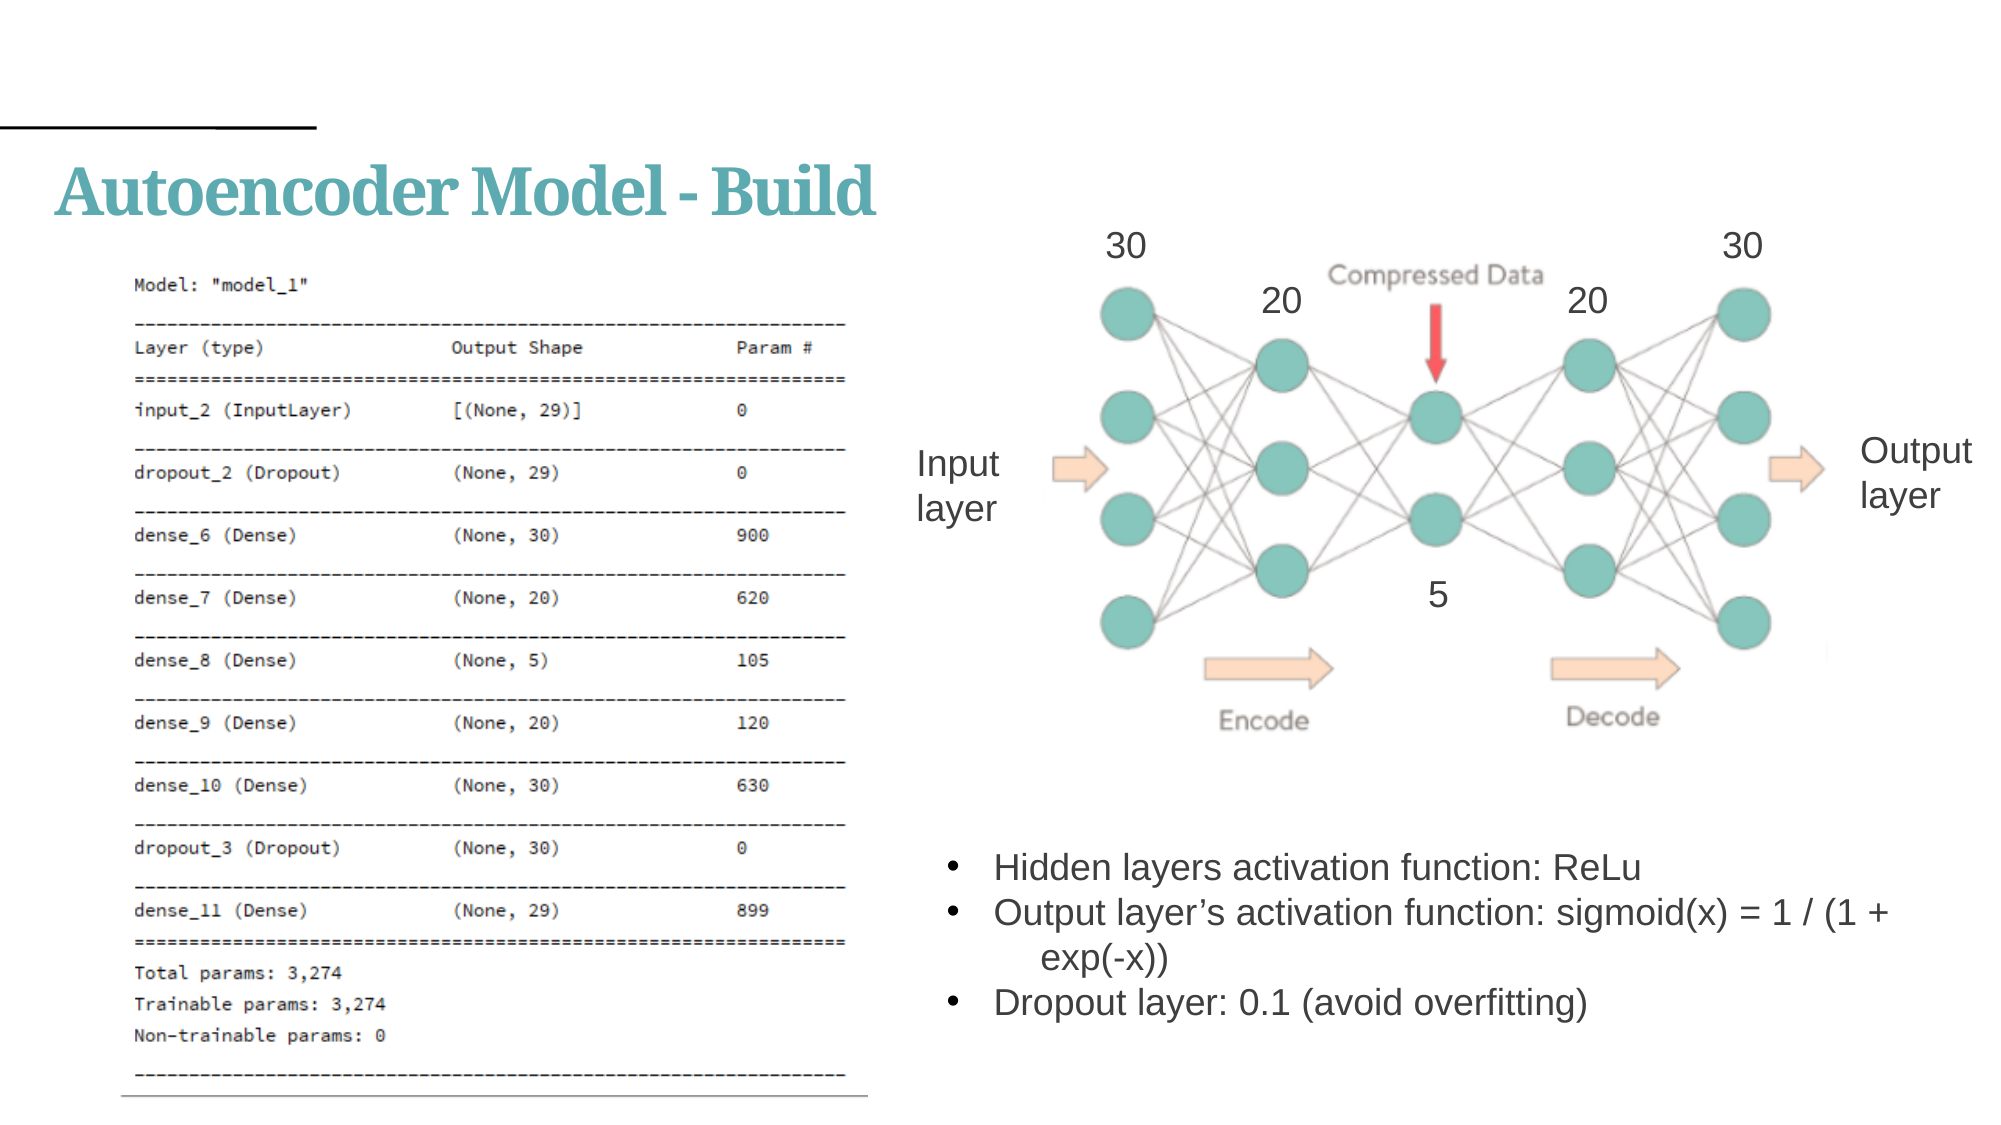

# Autoencoder Model - Build
30
30
20
20
Output layer
Input layer
5
Hidden layers activation function: ReLu
Output layer’s activation function: sigmoid(x) = 1 / (1 + exp(-x))
Dropout layer: 0.1 (avoid overfitting)